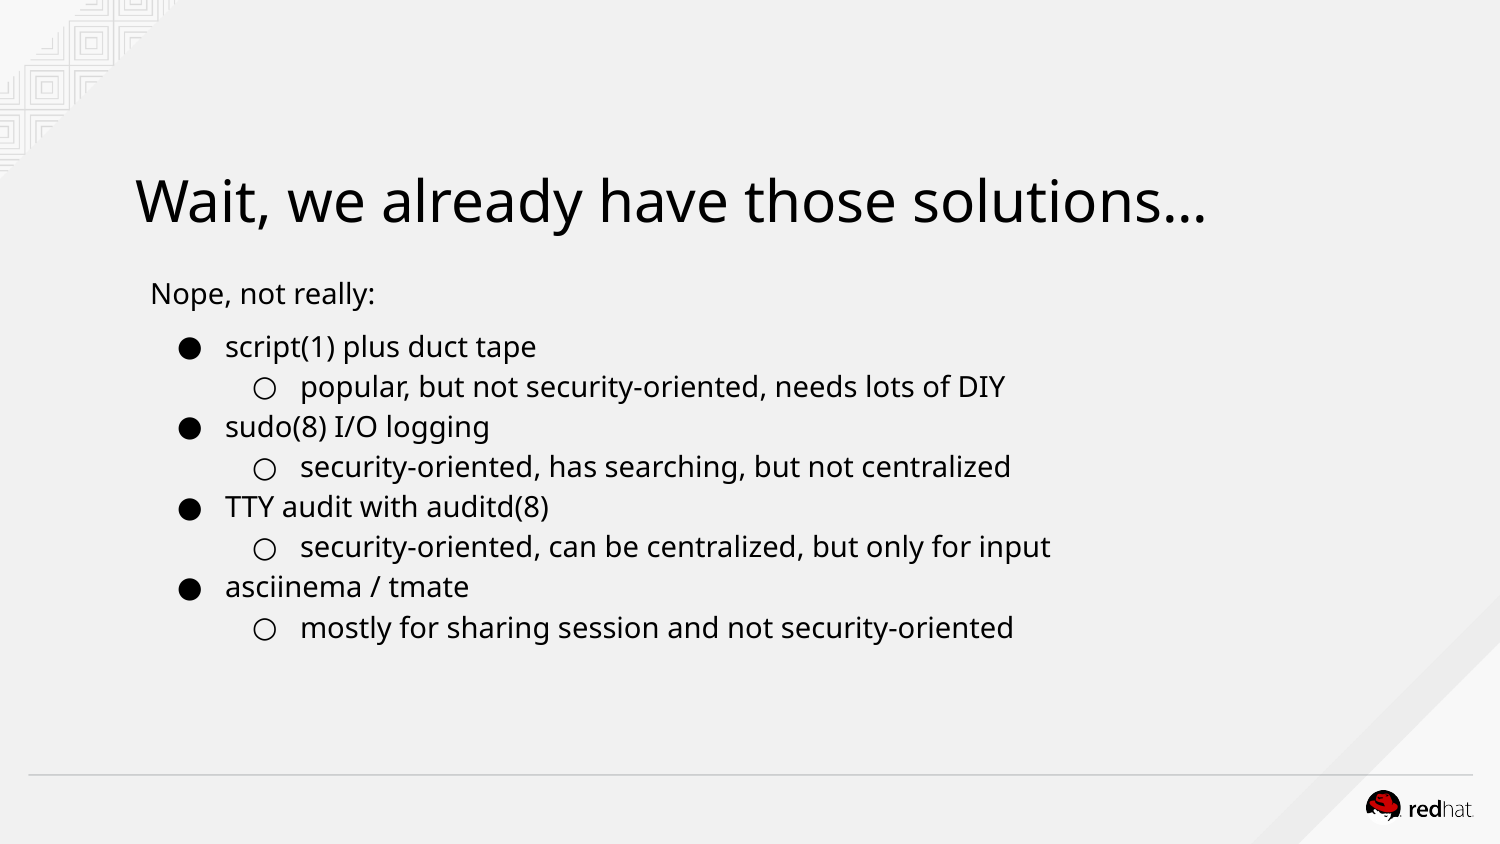

# Wait, we already have those solutions...
Nope, not really:
script(1) plus duct tape
popular, but not security-oriented, needs lots of DIY
sudo(8) I/O logging
security-oriented, has searching, but not centralized
TTY audit with auditd(8)
security-oriented, can be centralized, but only for input
asciinema / tmate
mostly for sharing session and not security-oriented